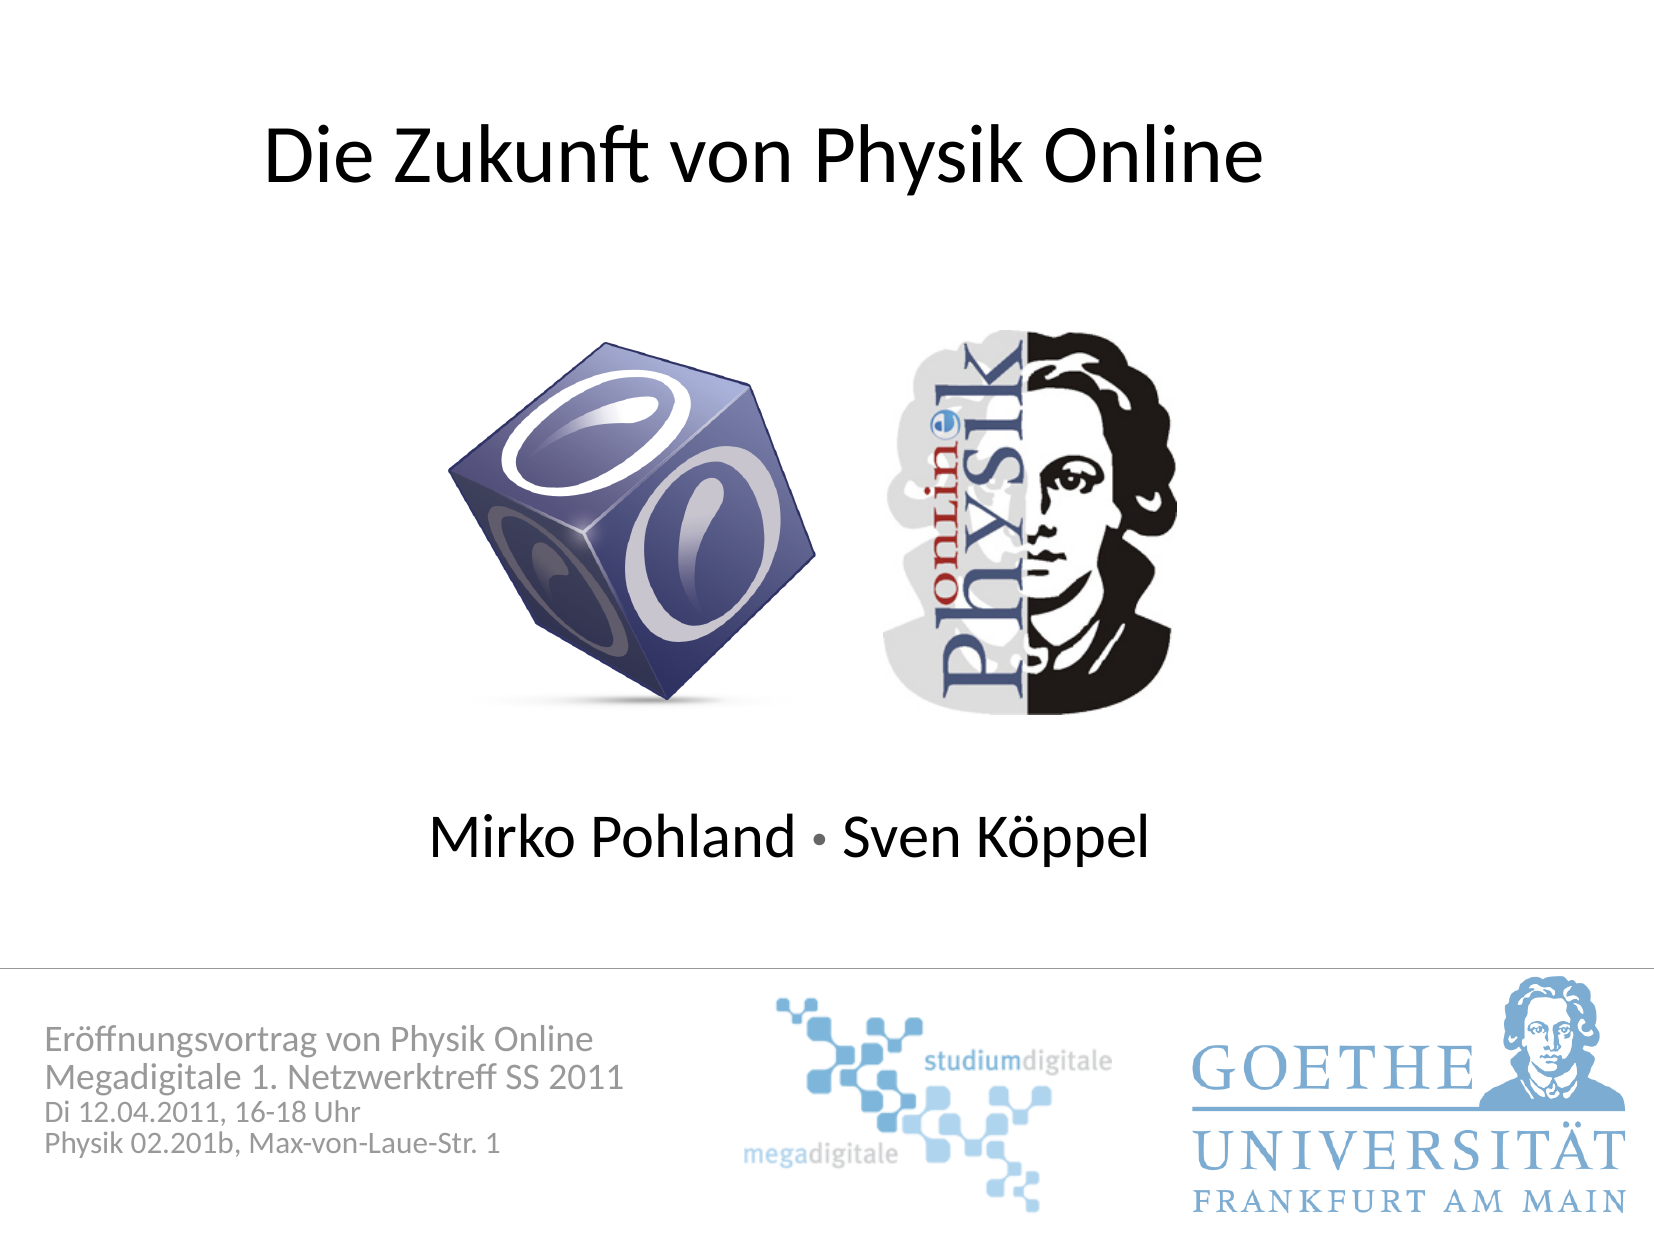

Die Zukunft von Physik Online
Mirko Pohland · Sven Köppel
Eröffnungsvortrag von Physik Online
Megadigitale 1. Netzwerktreff SS 2011
Di 12.04.2011, 16-18 Uhr
Physik 02.201b, Max-von-Laue-Str. 1